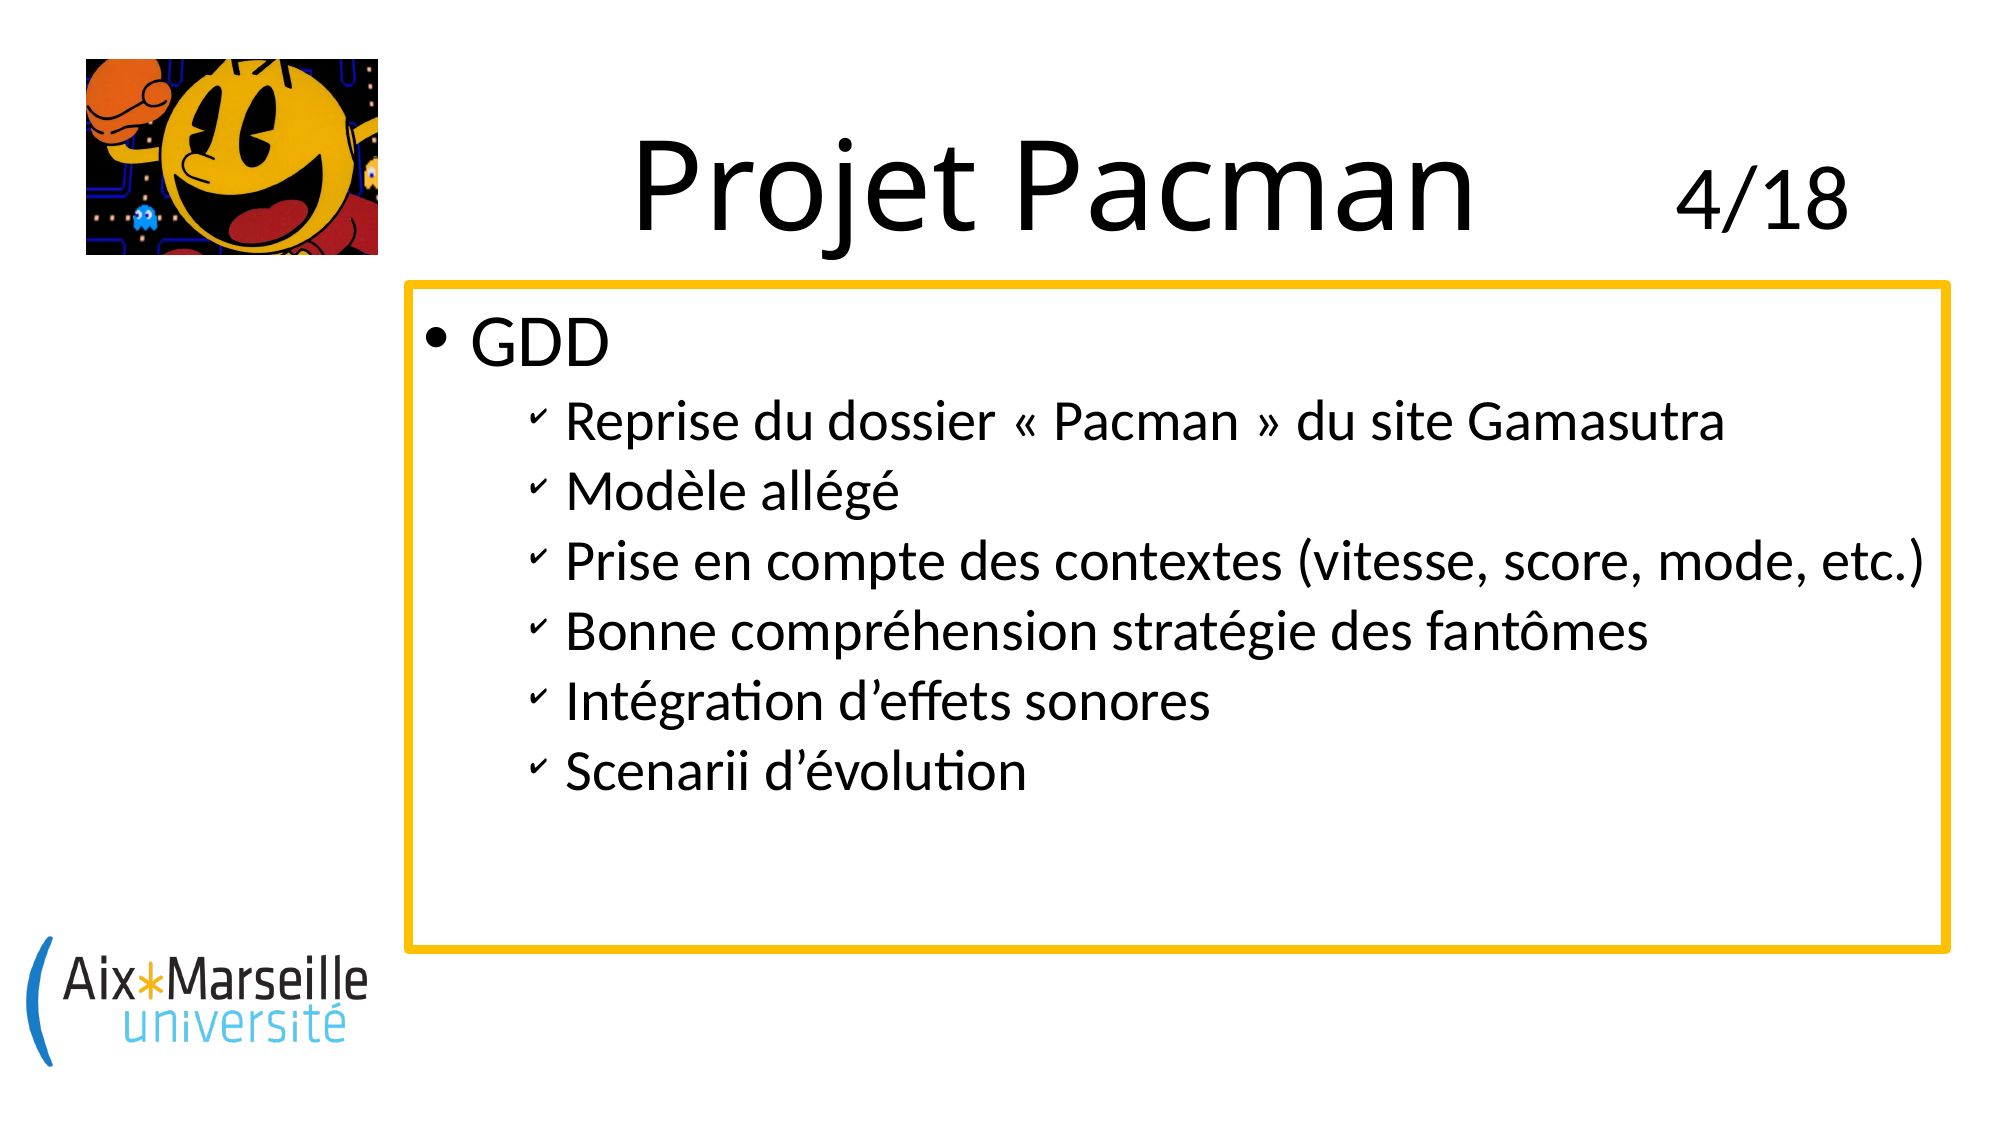

# Projet Pacman
GDD
Reprise du dossier « Pacman » du site Gamasutra
Modèle allégé
Prise en compte des contextes (vitesse, score, mode, etc.)
Bonne compréhension stratégie des fantômes
Intégration d’effets sonores
Scenarii d’évolution